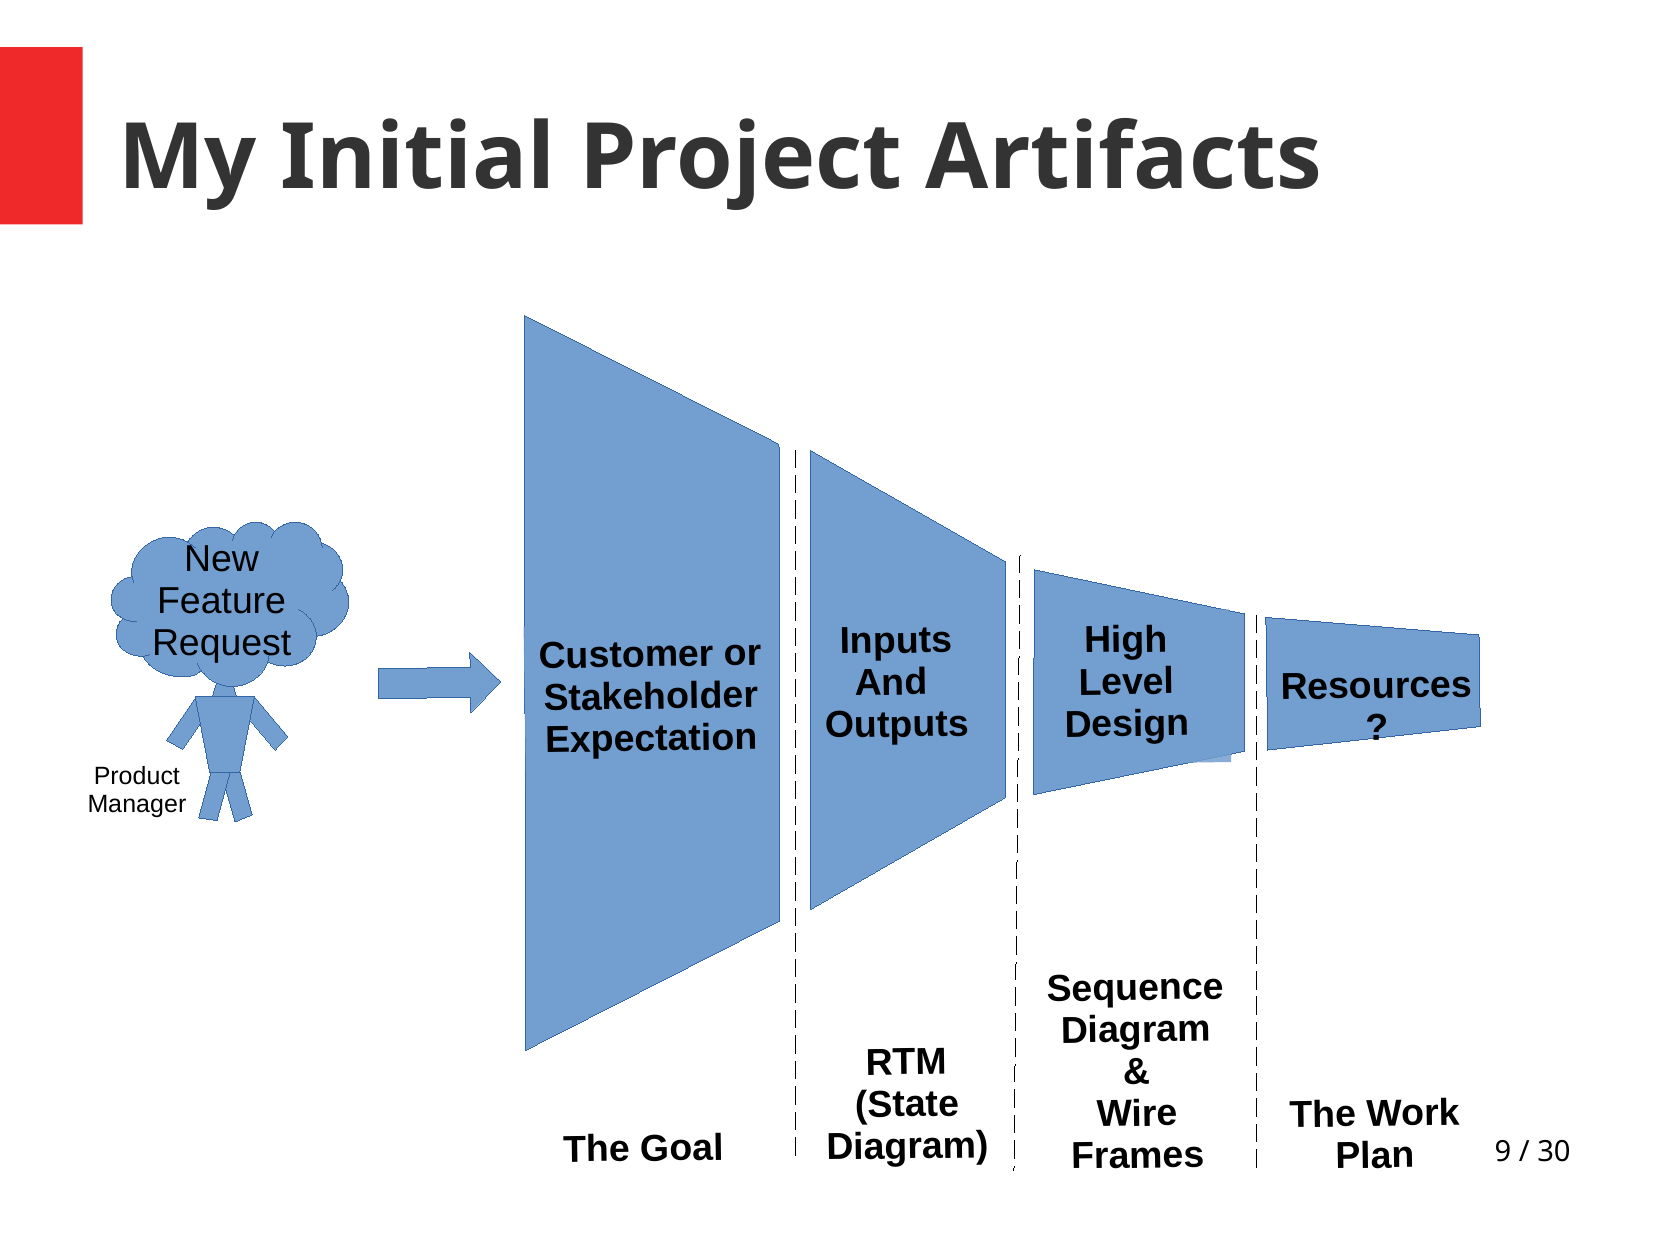

# My Initial Project Artifacts
New
Feature
Request
High Level
Design
Inputs
And
Outputs
Customer or
Stakeholder
Expectation
Resources?
Product
Manager
Sequence Diagram
&
Wire
Frames
RTM (State Diagram)
The Work Plan
The Goal
9